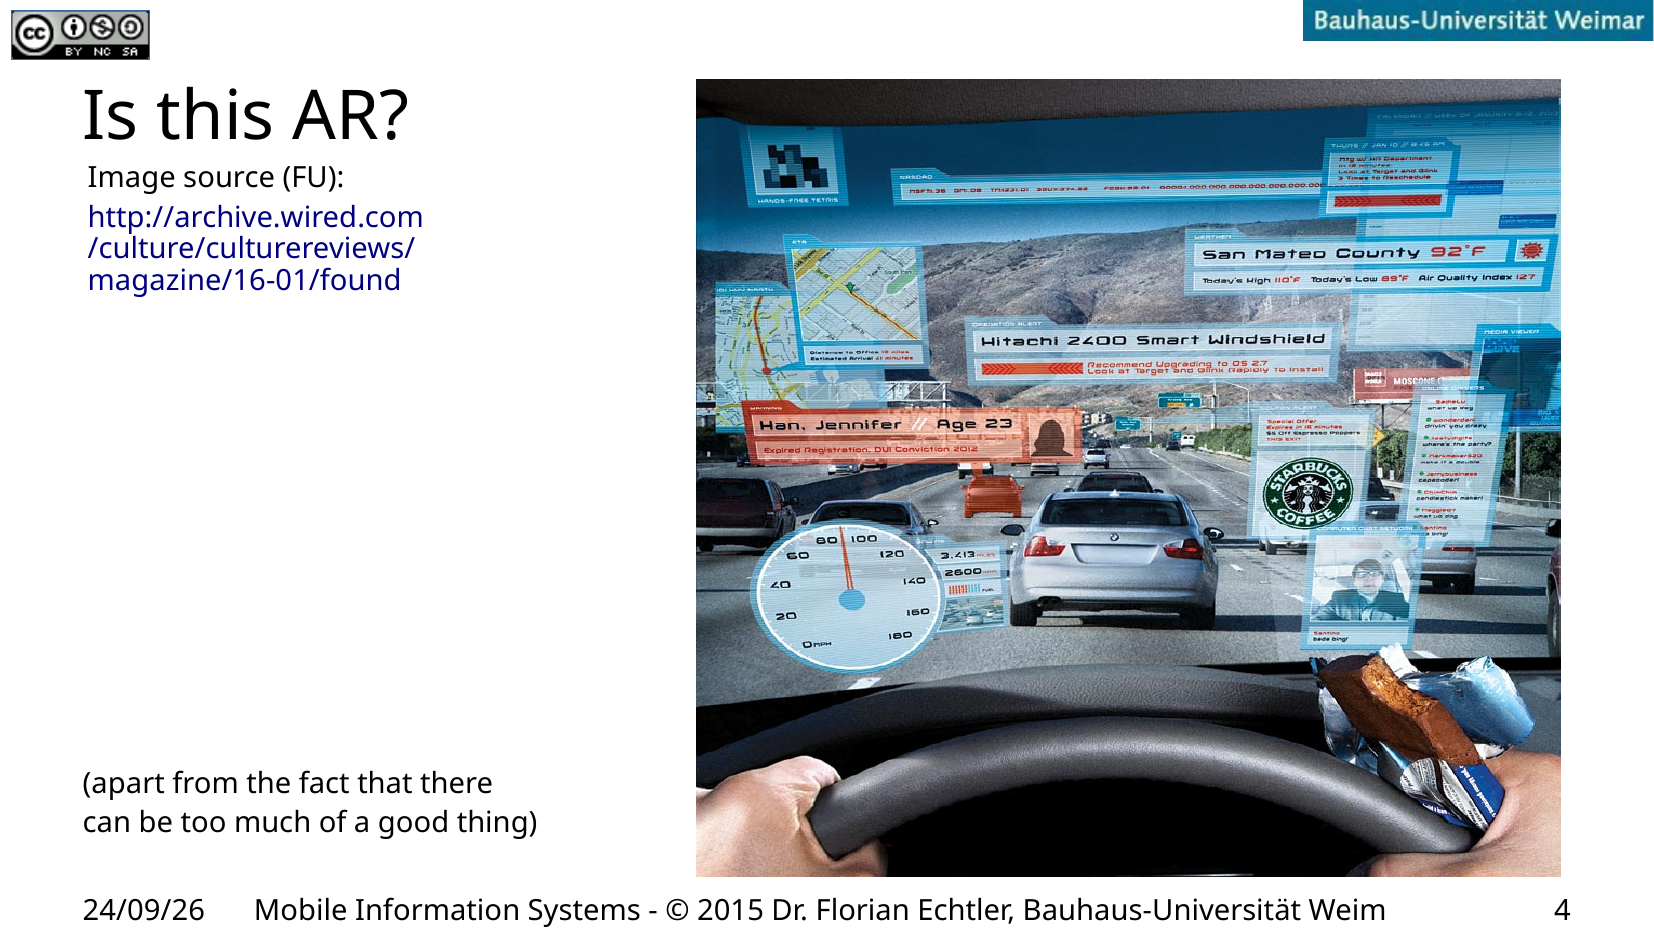

# Is this AR?
Image source (FU): http://archive.wired.com/culture/culturereviews/ magazine/16-01/found
(apart from the fact that there can be too much of a good thing)
Mobile Information Systems - © 2015 Dr. Florian Echtler, Bauhaus-Universität Weimar
4